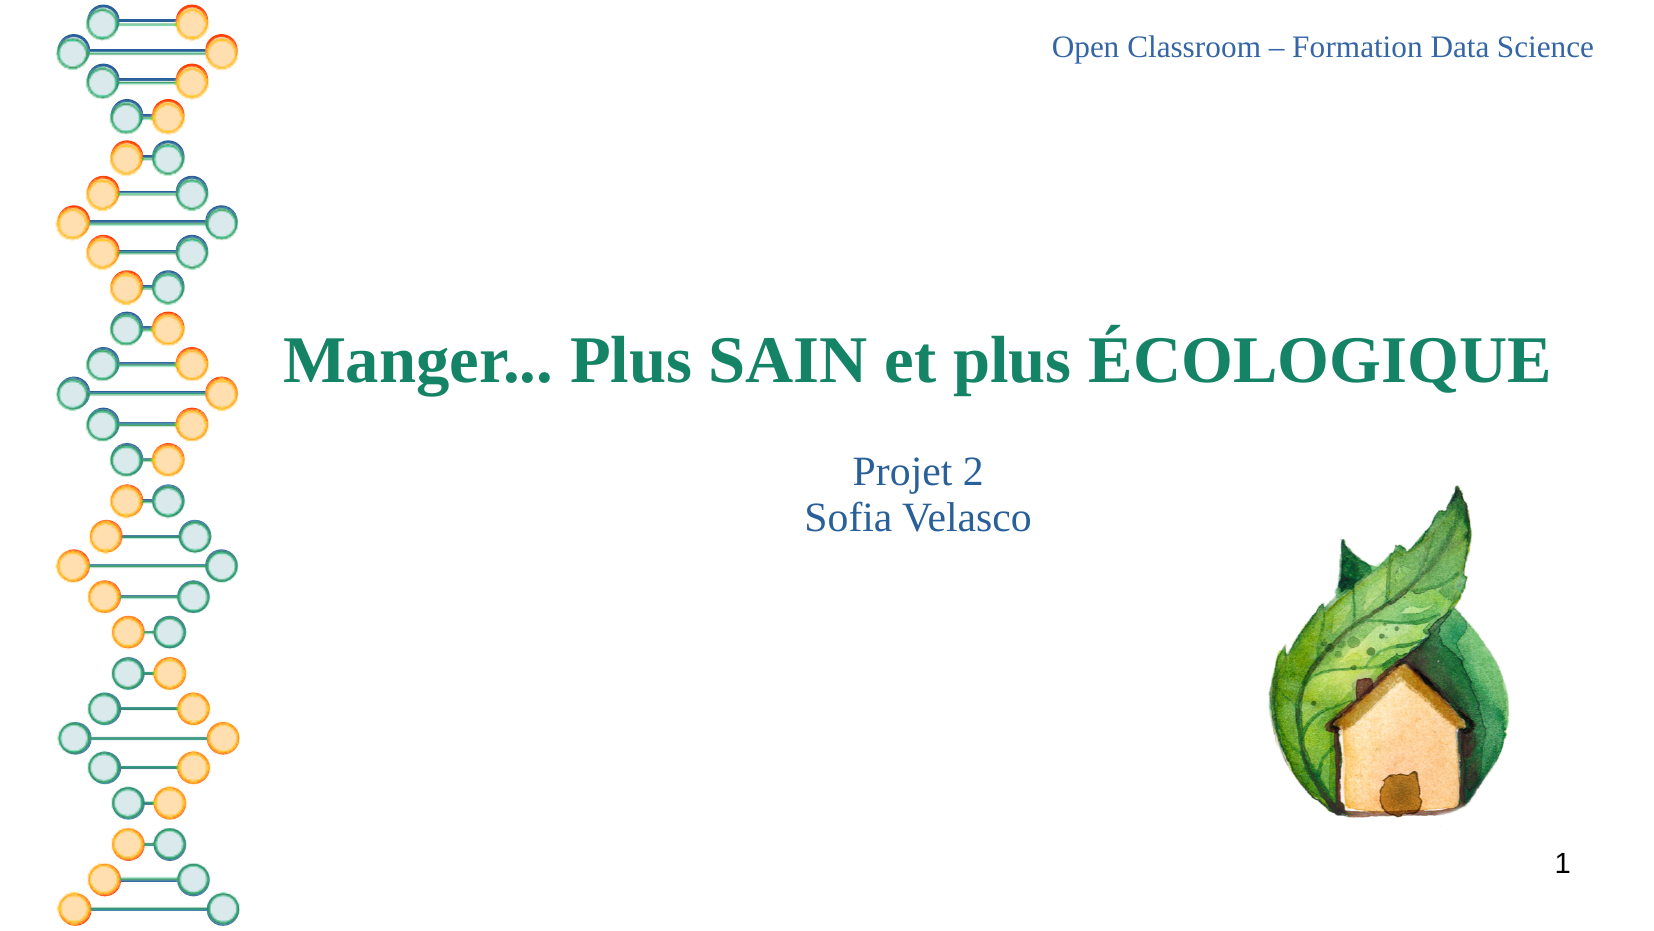

# Open Classroom – Formation Data Science
Manger... Plus SAIN et plus ÉCOLOGIQUE
Projet 2
Sofia Velasco
1